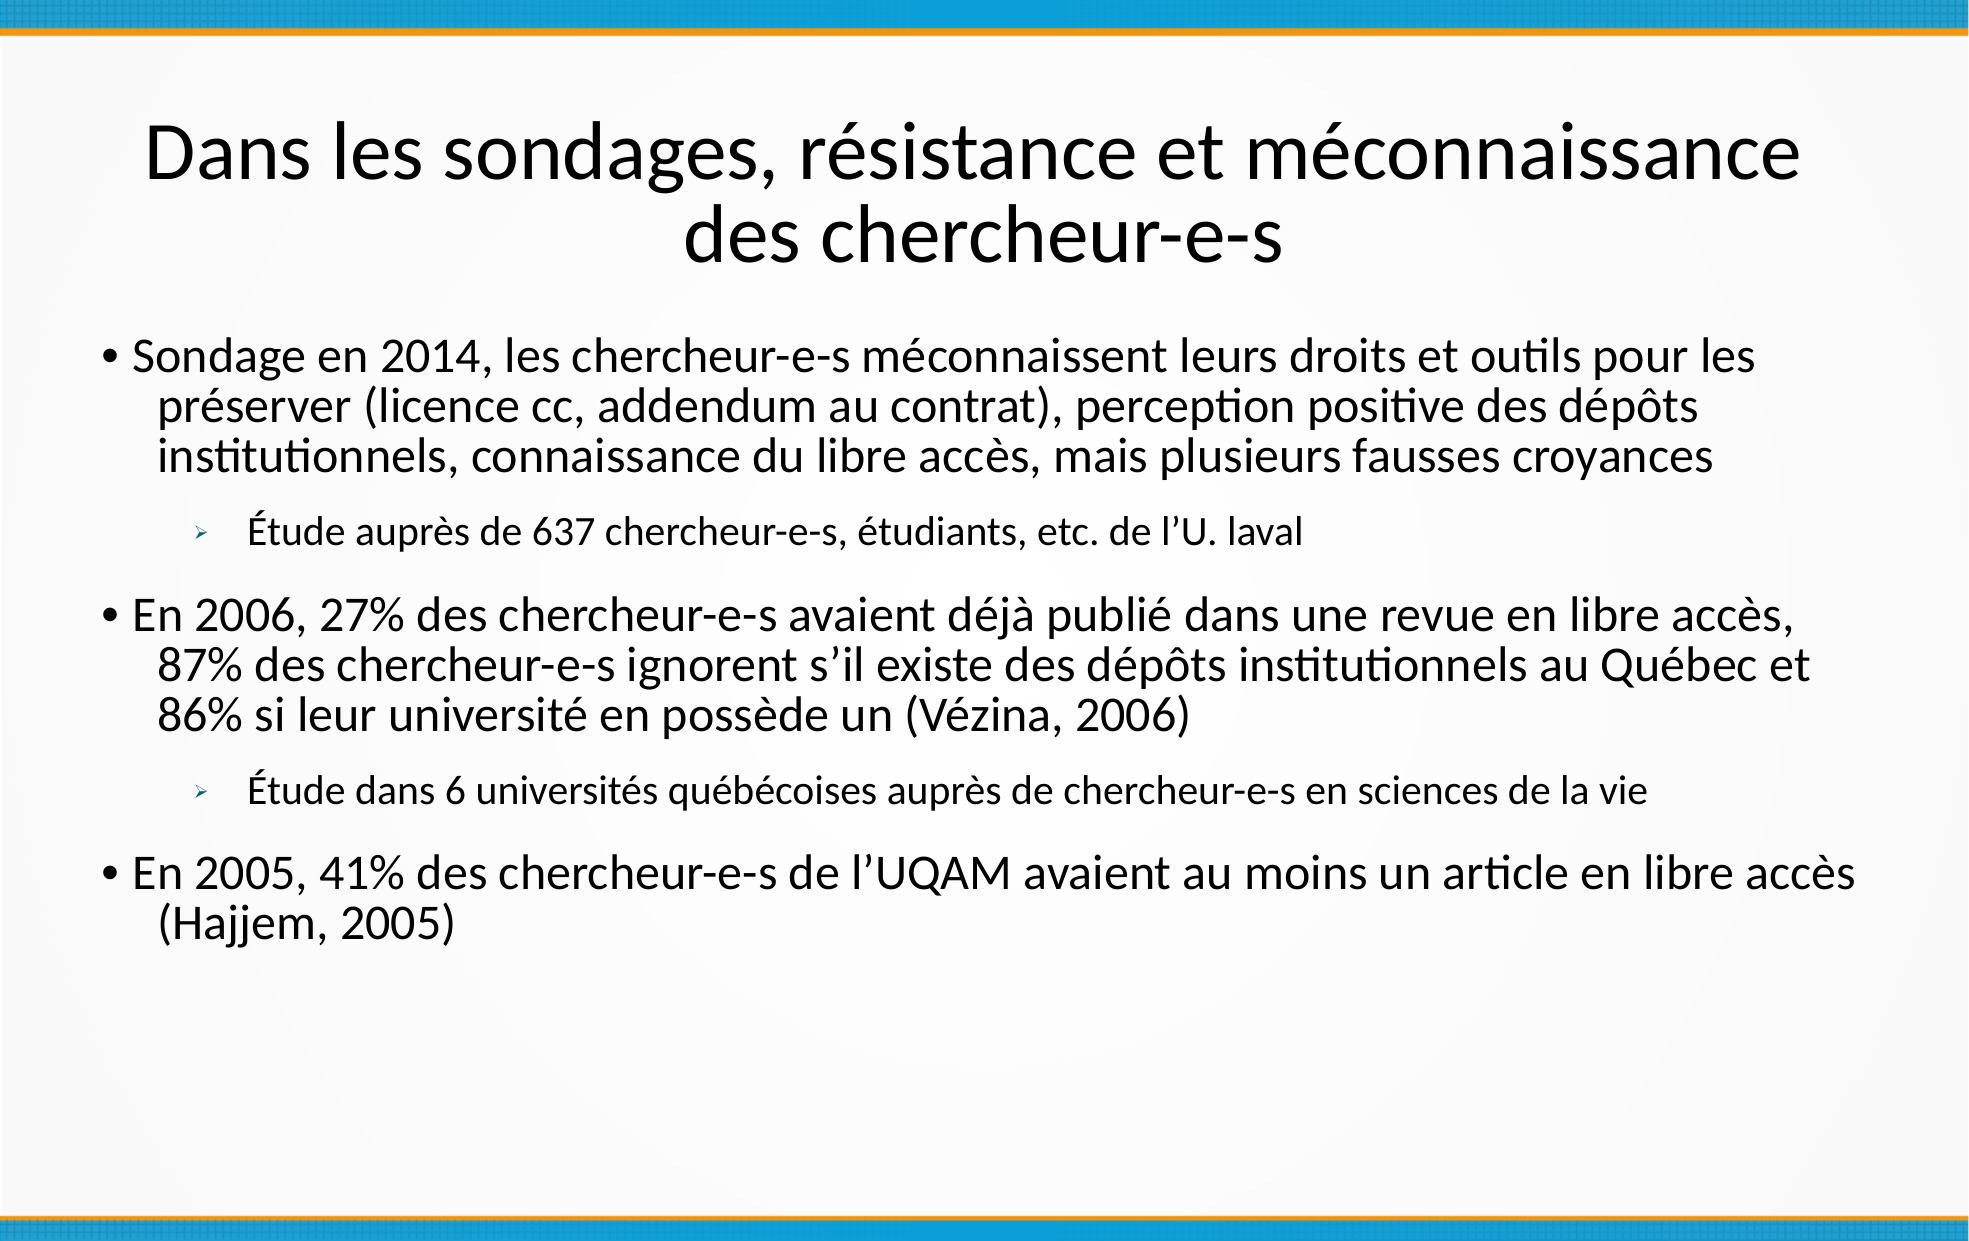

# Dans les sondages, résistance et méconnaissance des chercheur-e-s
• Sondage en 2014, les chercheur-e-s méconnaissent leurs droits et outils pour les préserver (licence cc, addendum au contrat), perception positive des dépôts institutionnels, connaissance du libre accès, mais plusieurs fausses croyances
Étude auprès de 637 chercheur-e-s, étudiants, etc. de l’U. laval
• En 2006, 27% des chercheur-e-s avaient déjà publié dans une revue en libre accès, 87% des chercheur-e-s ignorent s’il existe des dépôts institutionnels au Québec et 86% si leur université en possède un (Vézina, 2006)
Étude dans 6 universités québécoises auprès de chercheur-e-s en sciences de la vie
• En 2005, 41% des chercheur-e-s de l’UQAM avaient au moins un article en libre accès (Hajjem, 2005)